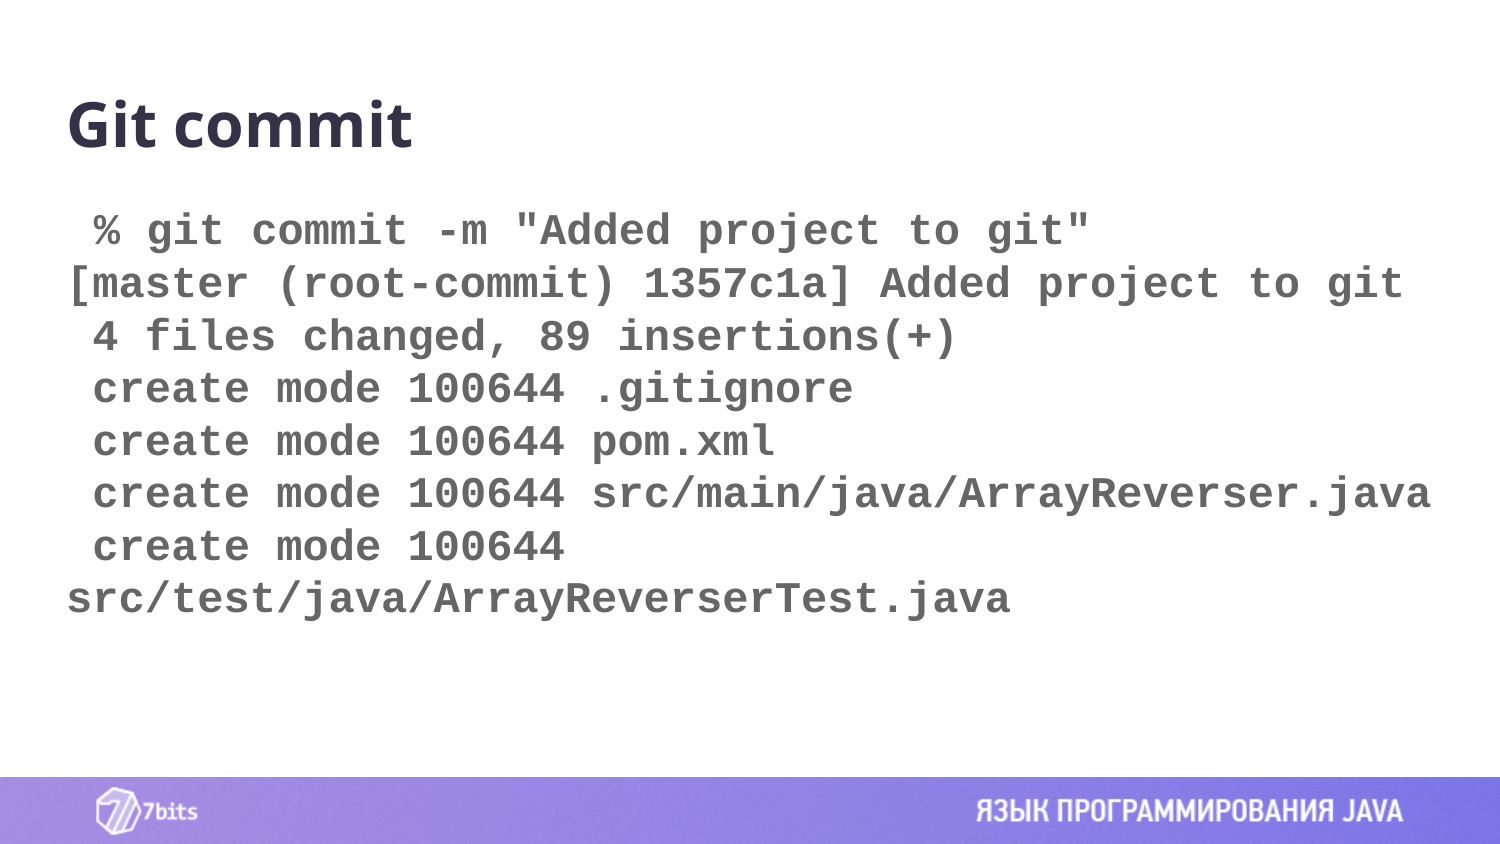

# Git commit
 % git commit -m "Added project to git"
[master (root-commit) 1357c1a] Added project to git
 4 files changed, 89 insertions(+)
 create mode 100644 .gitignore
 create mode 100644 pom.xml
 create mode 100644 src/main/java/ArrayReverser.java
 create mode 100644 src/test/java/ArrayReverserTest.java